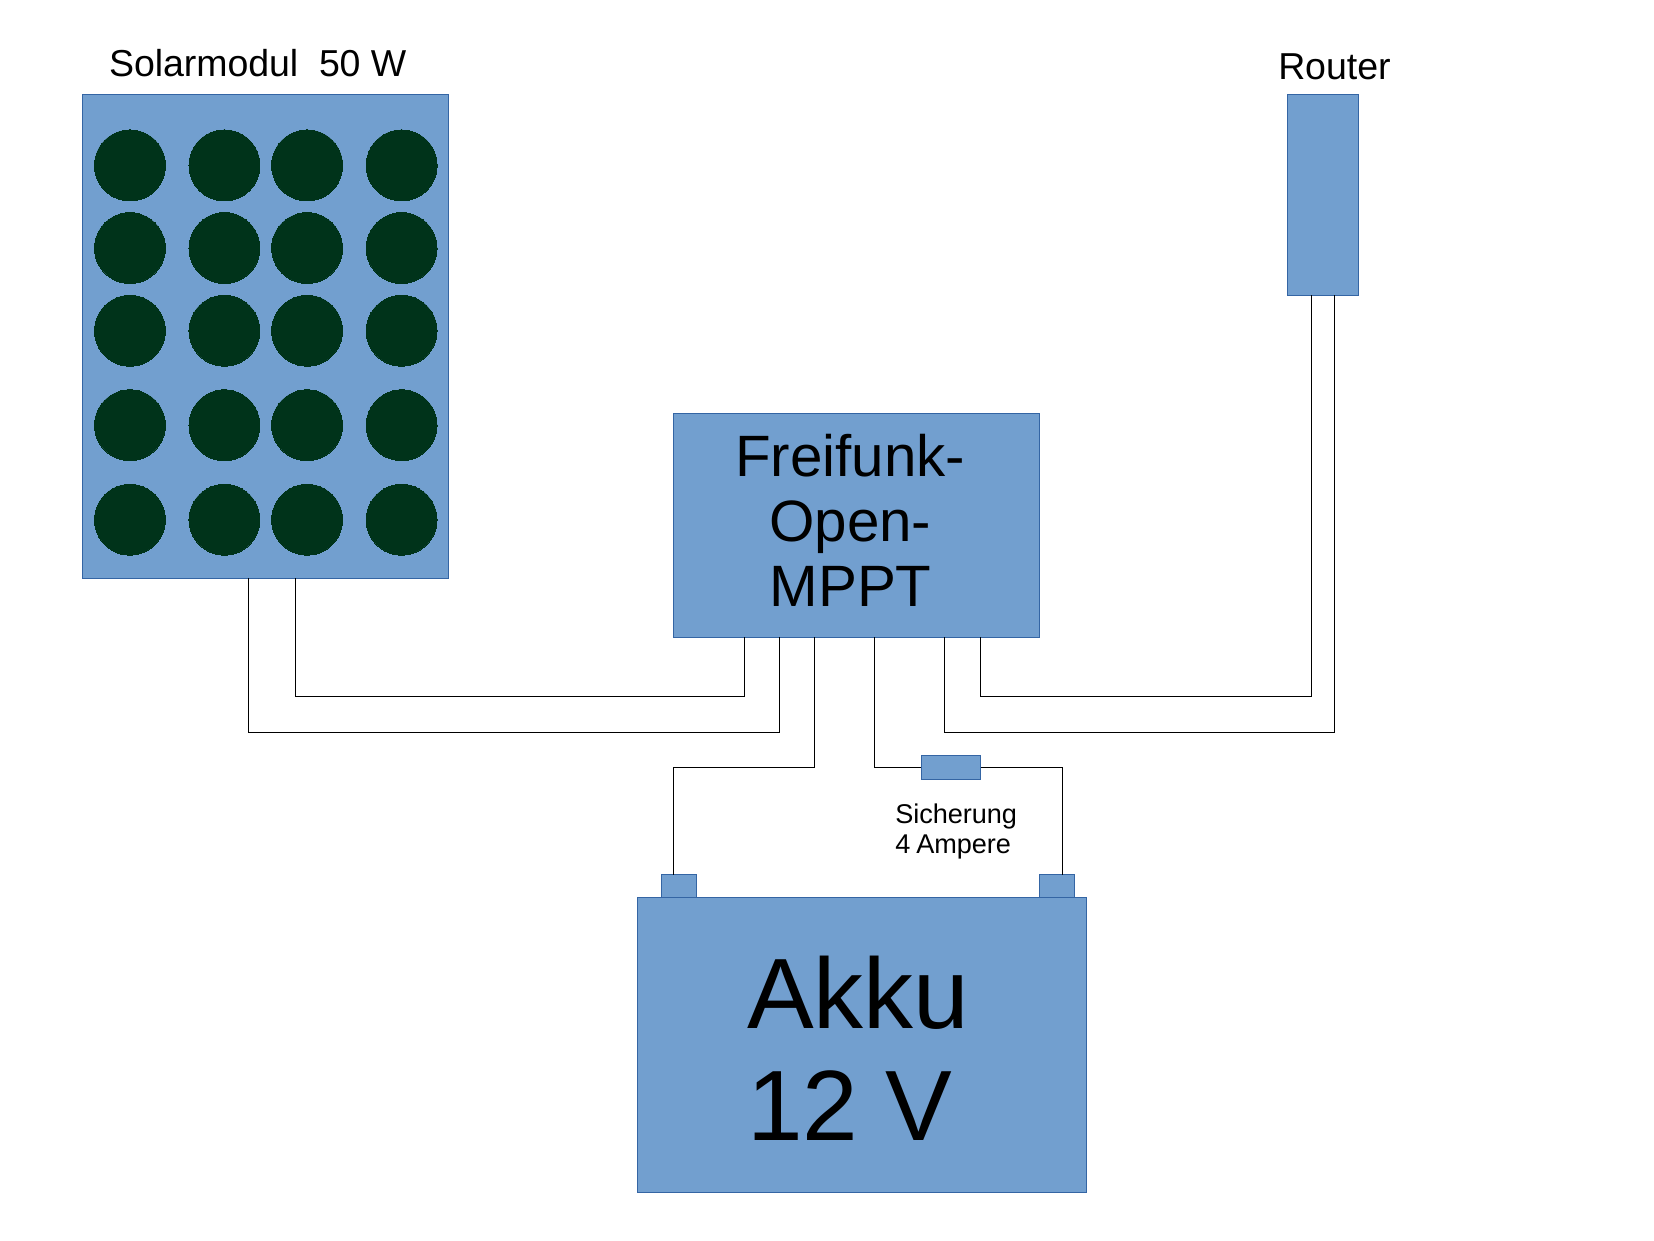

Solarmodul 50 W
Router
Freifunk-
Open-
MPPT
Sicherung
4 Ampere
Akku
12 V